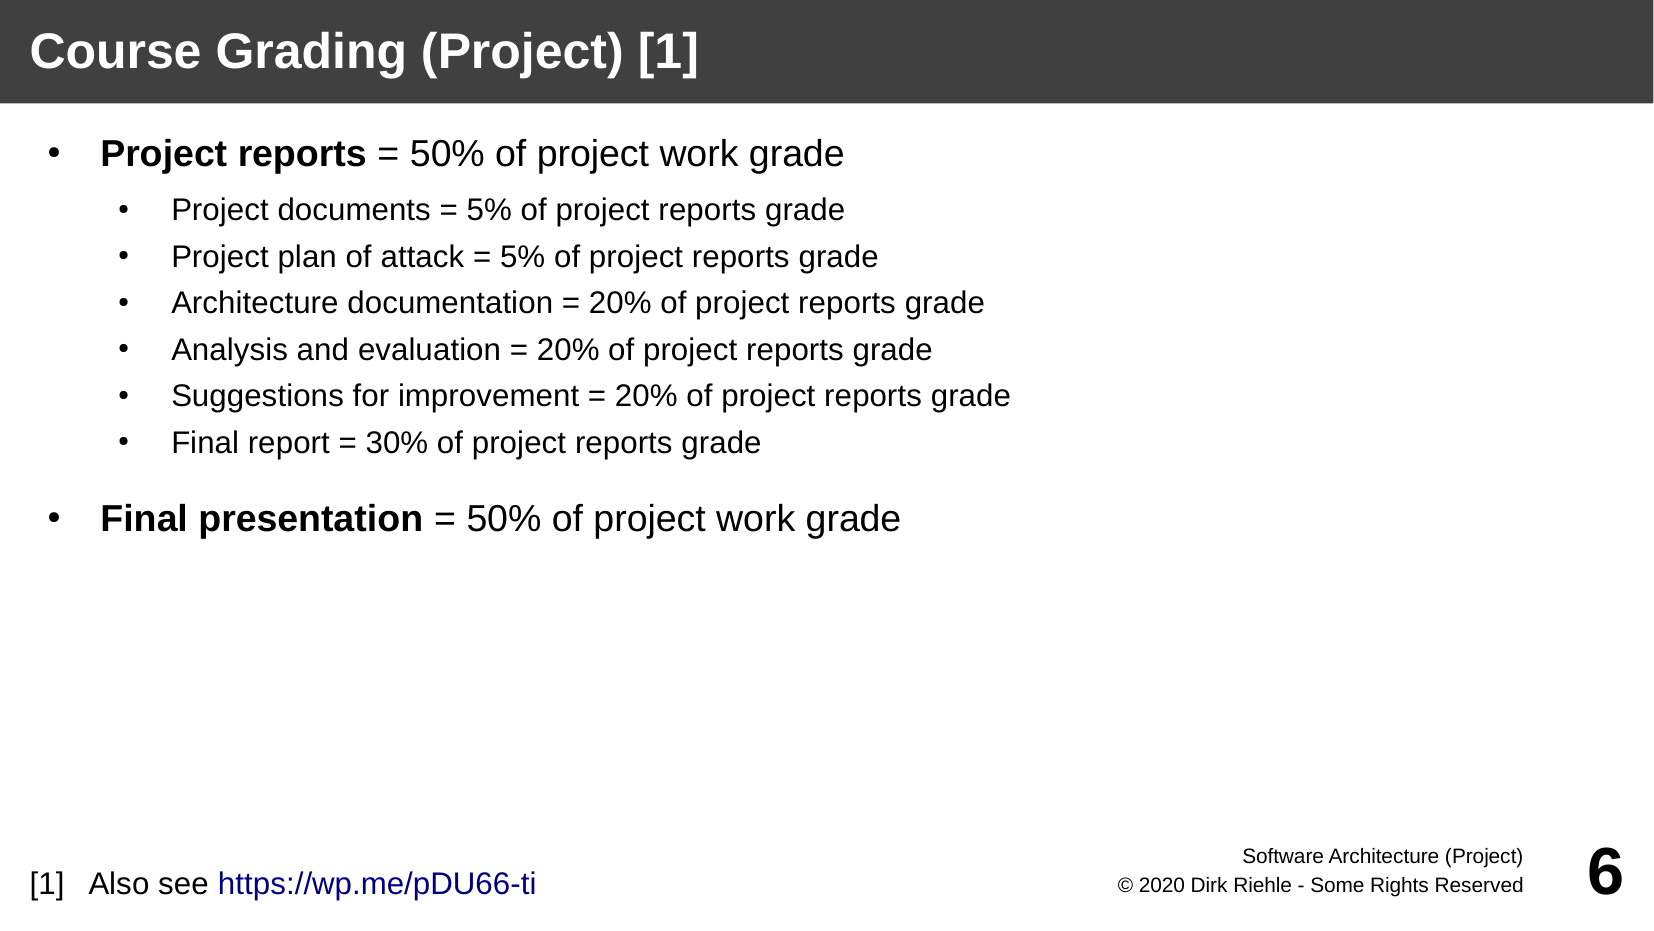

# Course Grading (Project) [1]
Project reports = 50% of project work grade
Project documents = 5% of project reports grade
Project plan of attack = 5% of project reports grade
Architecture documentation = 20% of project reports grade
Analysis and evaluation = 20% of project reports grade
Suggestions for improvement = 20% of project reports grade
Final report = 30% of project reports grade
Final presentation = 50% of project work grade
[1]	Also see https://wp.me/pDU66-ti
Software Architecture (Project)
6
© 2020 Dirk Riehle - Some Rights Reserved